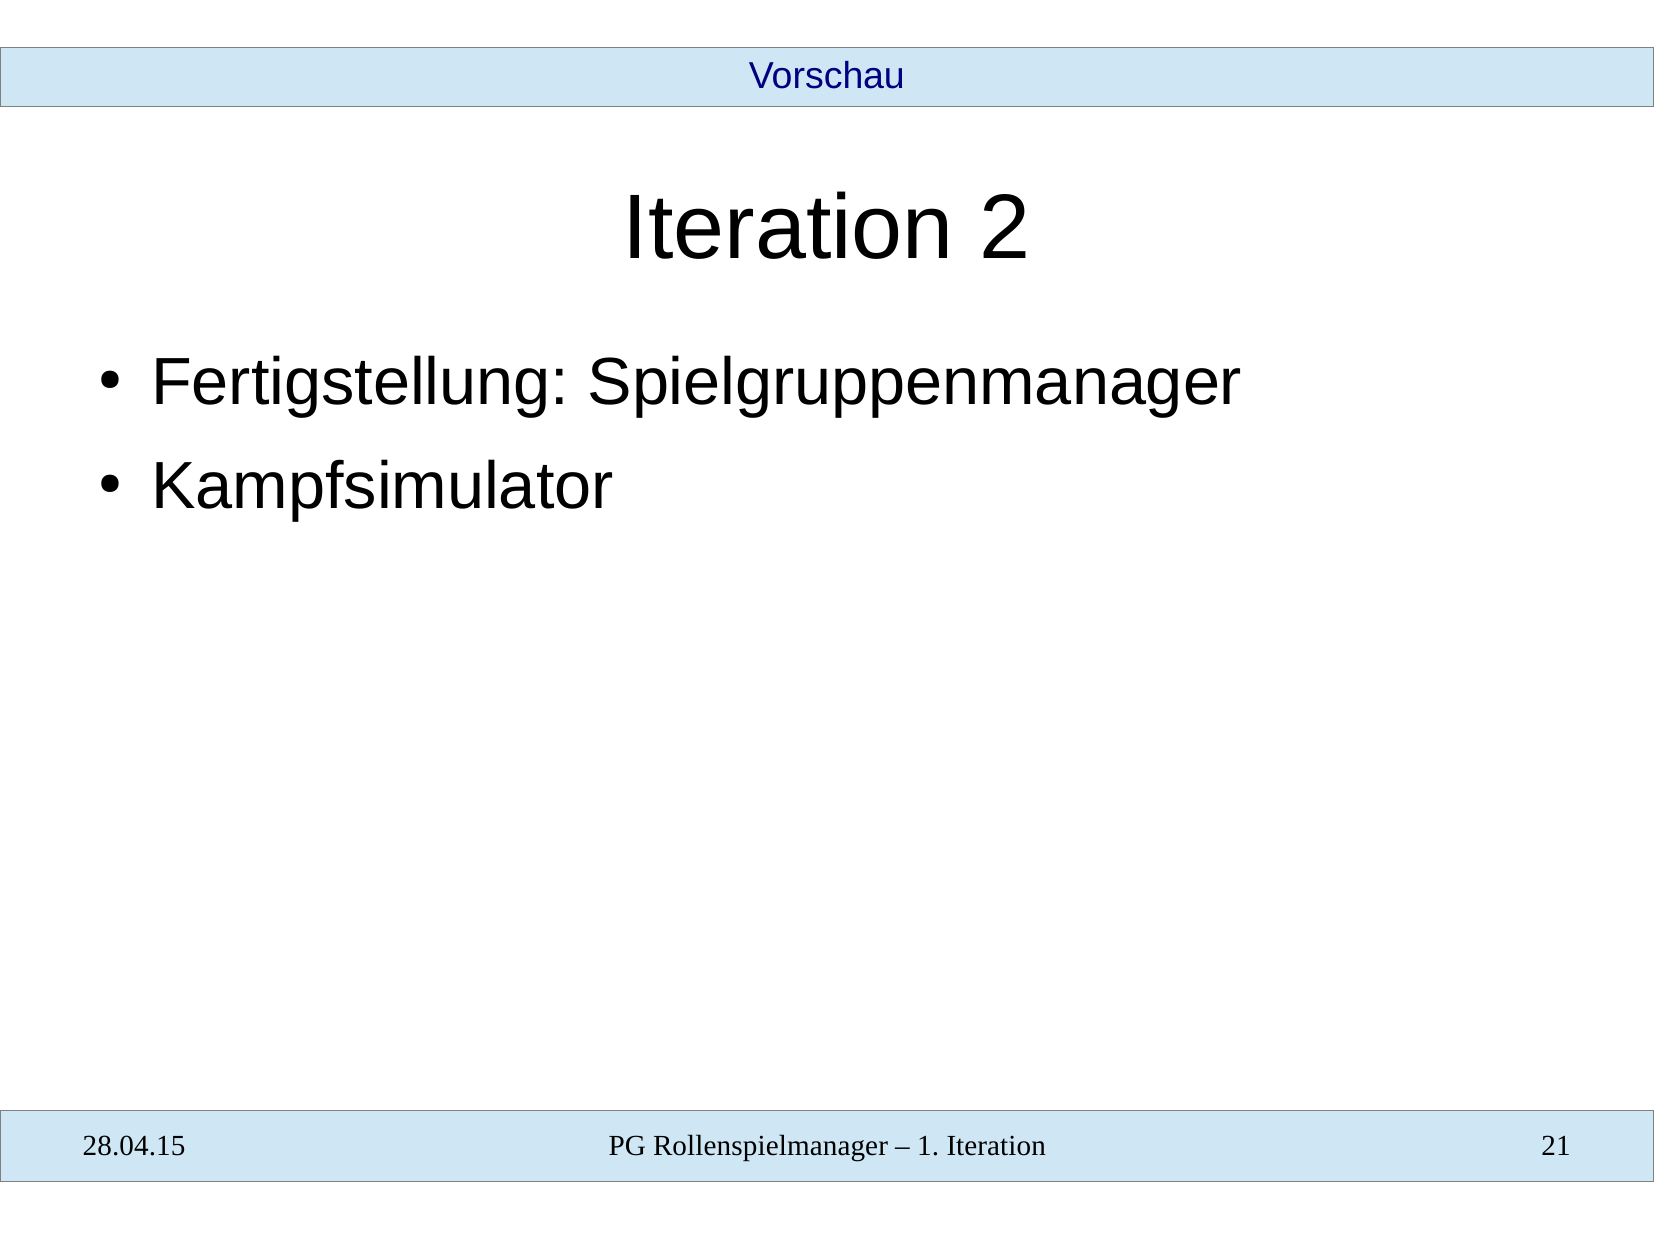

Vorschau
# Iteration 2
Fertigstellung: Spielgruppenmanager
Kampfsimulator
28.04.15
PG Rollenspielmanager - 1. Iteration
21